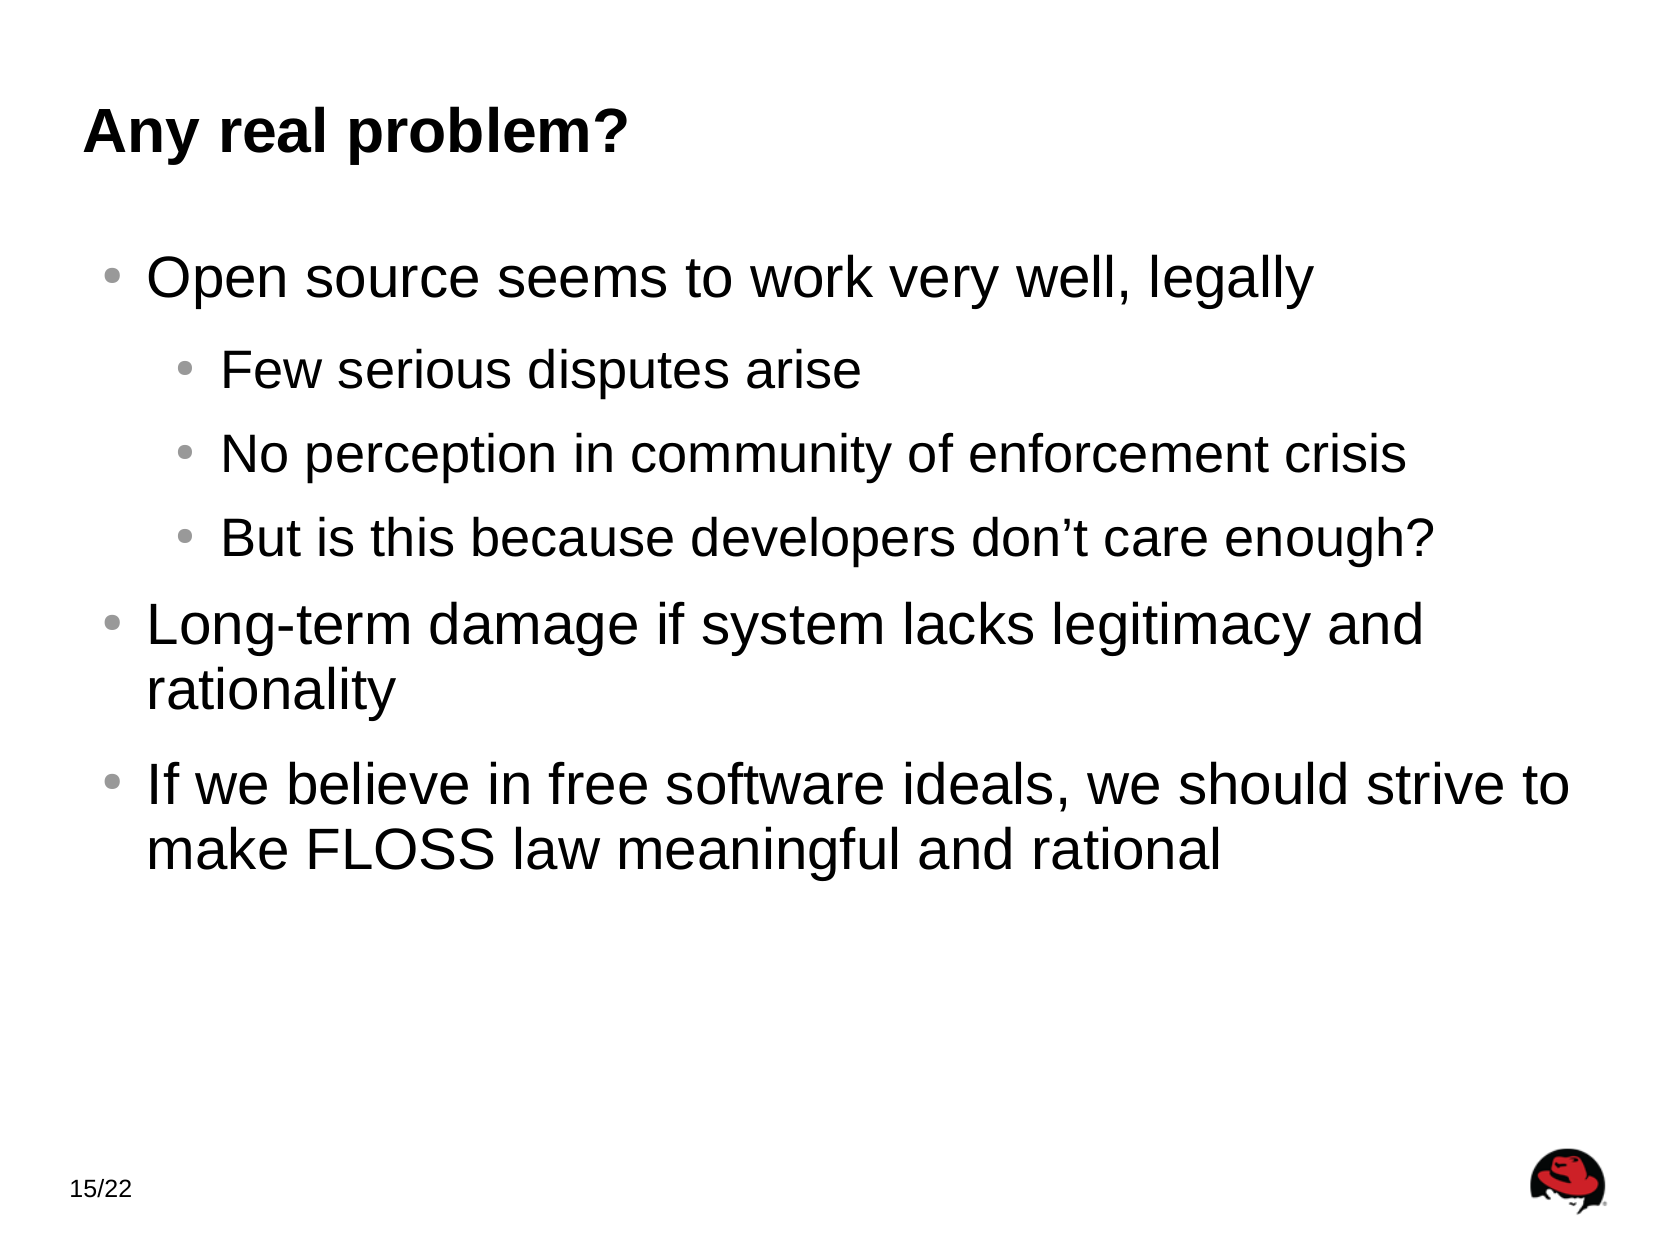

# Any real problem?
Open source seems to work very well, legally
Few serious disputes arise
No perception in community of enforcement crisis
But is this because developers don’t care enough?
Long-term damage if system lacks legitimacy and rationality
If we believe in free software ideals, we should strive to make FLOSS law meaningful and rational